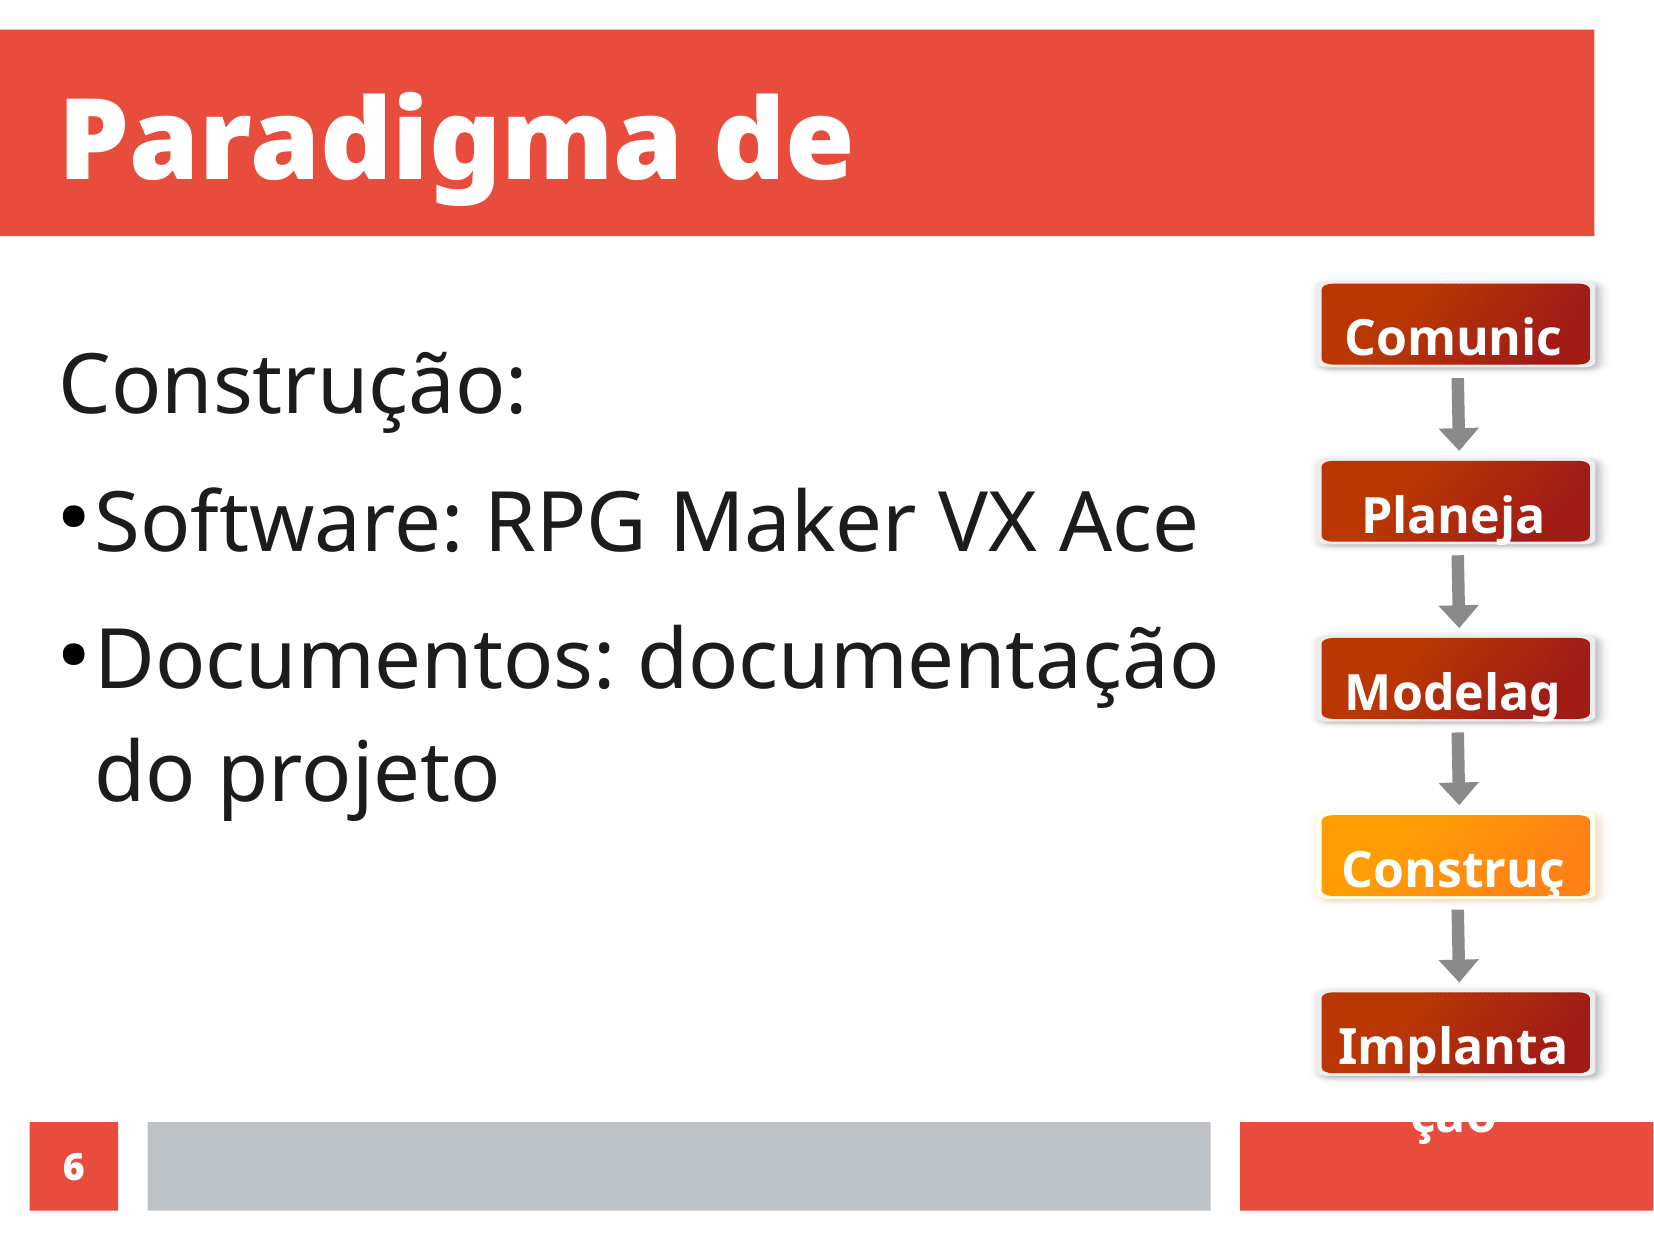

# Paradigma de Desenvolvimento
Comunicação
Construção:
Software: RPG Maker VX Ace
Documentos: documentação do projeto
Planejamento
Modelagem
Construção
Implantação
6